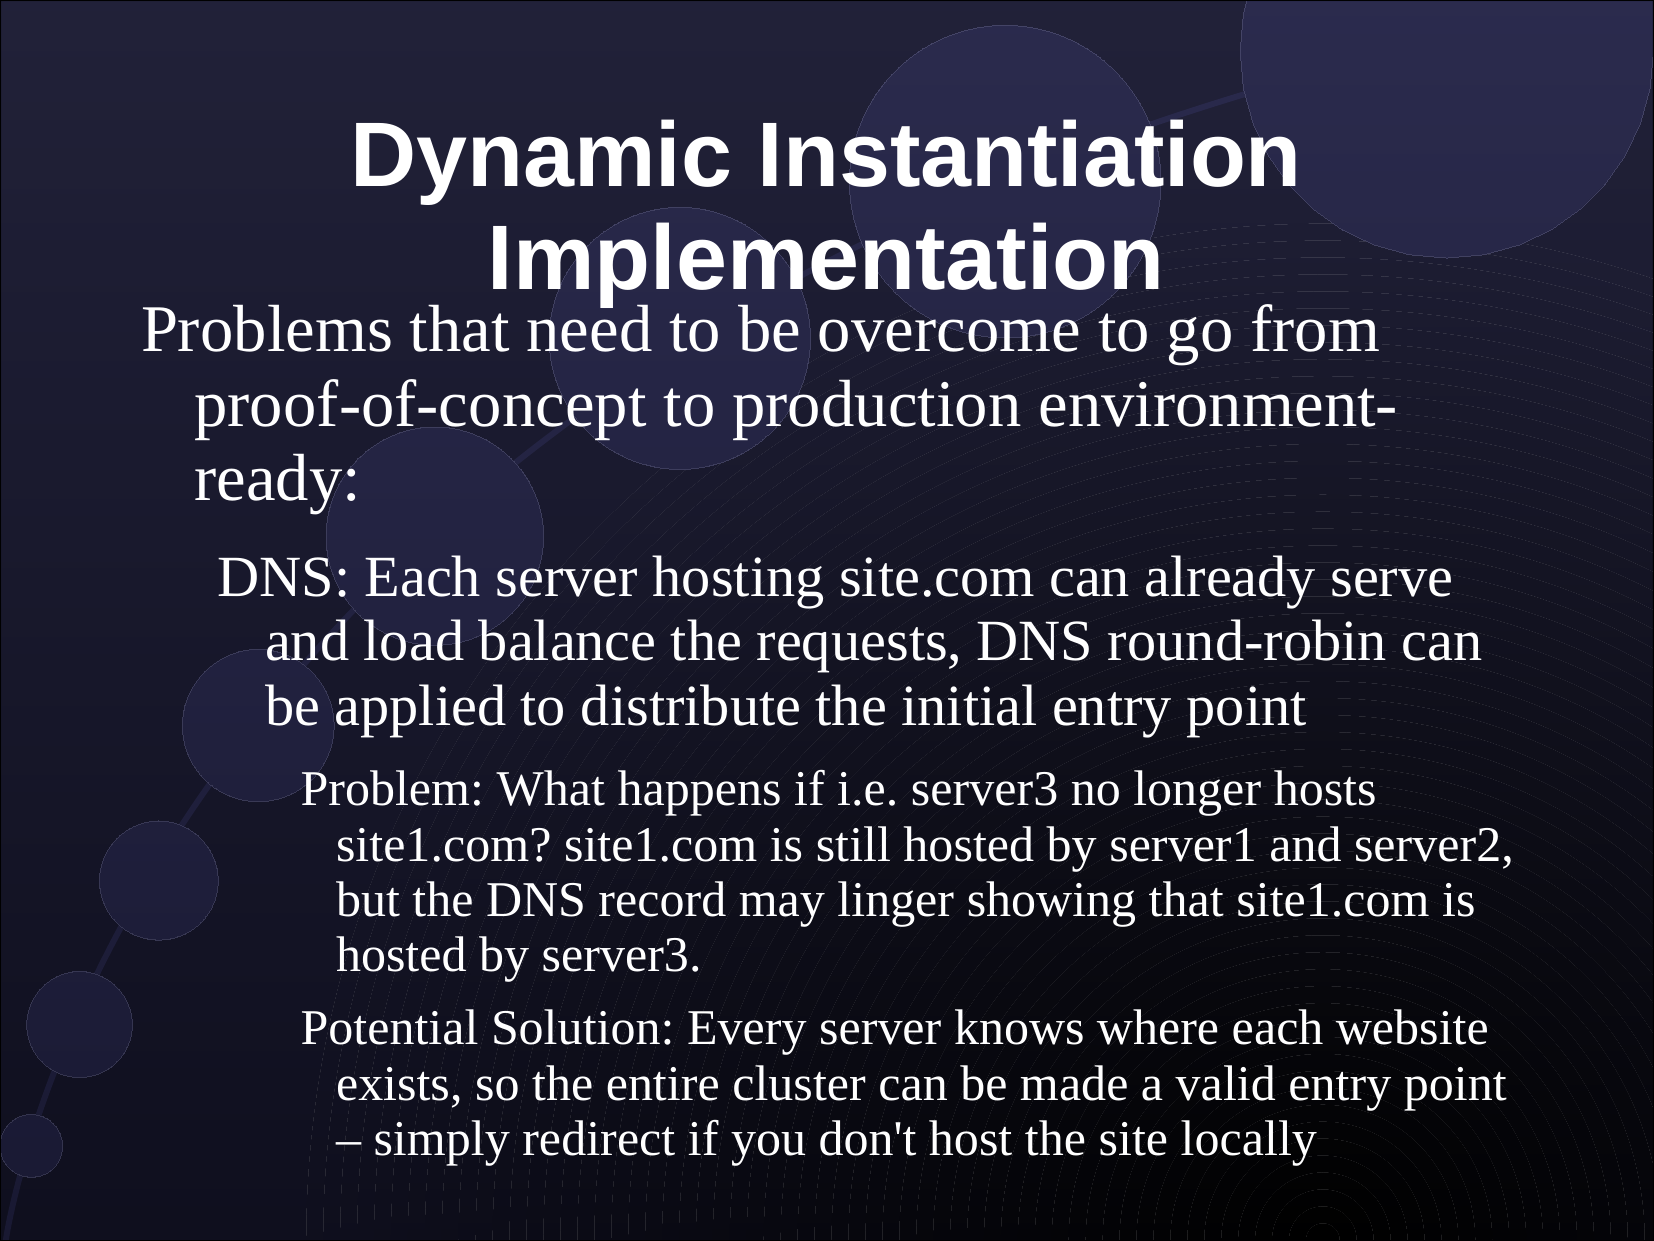

# Dynamic Instantiation Implementation
Problems that need to be overcome to go from proof-of-concept to production environment-ready:
DNS: Each server hosting site.com can already serve and load balance the requests, DNS round-robin can be applied to distribute the initial entry point
Problem: What happens if i.e. server3 no longer hosts site1.com? site1.com is still hosted by server1 and server2, but the DNS record may linger showing that site1.com is hosted by server3.
Potential Solution: Every server knows where each website exists, so the entire cluster can be made a valid entry point – simply redirect if you don't host the site locally